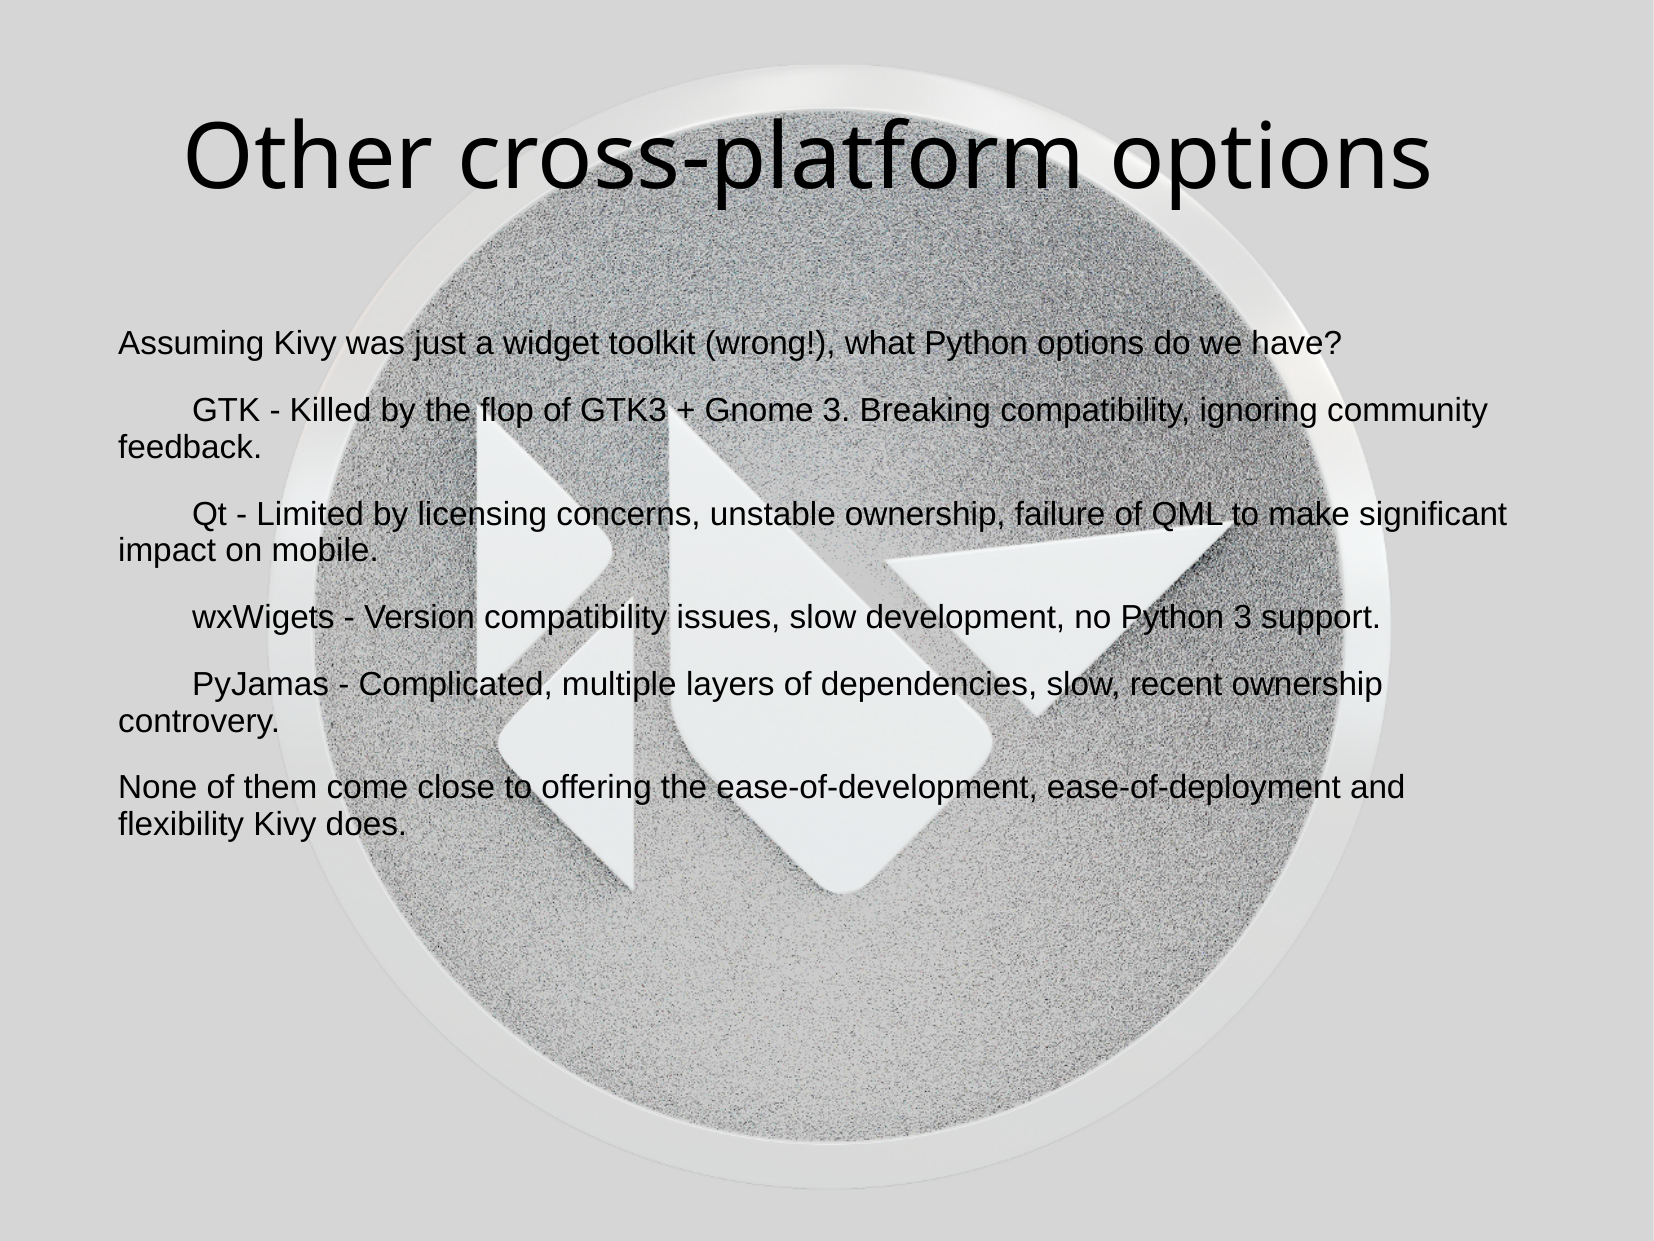

# Other cross-platform options
Assuming Kivy was just a widget toolkit (wrong!), what Python options do we have?
 GTK - Killed by the flop of GTK3 + Gnome 3. Breaking compatibility, ignoring community feedback.
 Qt - Limited by licensing concerns, unstable ownership, failure of QML to make significant impact on mobile.
 wxWigets - Version compatibility issues, slow development, no Python 3 support.
 PyJamas - Complicated, multiple layers of dependencies, slow, recent ownership controvery.
None of them come close to offering the ease-of-development, ease-of-deployment and flexibility Kivy does.